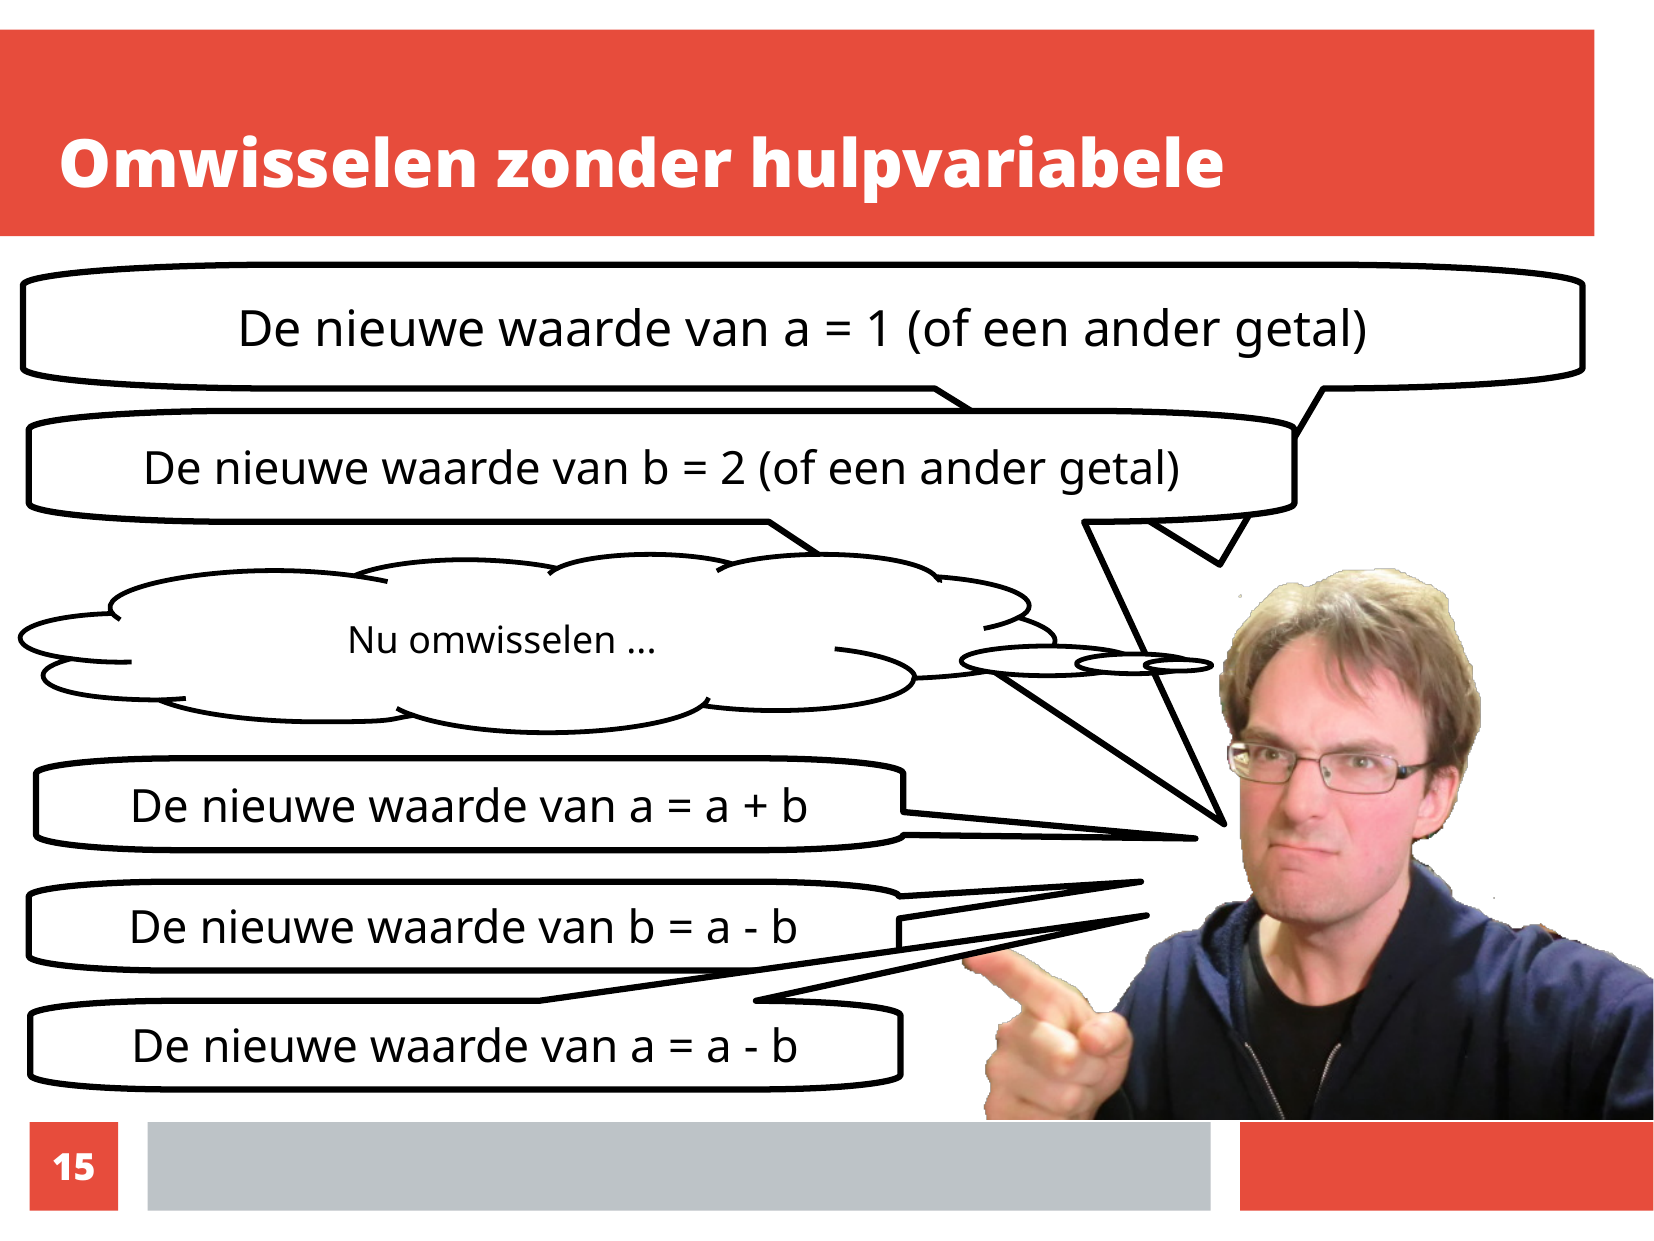

# Omwisselen zonder hulpvariabele
De nieuwe waarde van a = 1 (of een ander getal)
De nieuwe waarde van b = 2 (of een ander getal)
Nu omwisselen ...
De nieuwe waarde van a = a + b
De nieuwe waarde van b = a - b
De nieuwe waarde van a = a - b
15